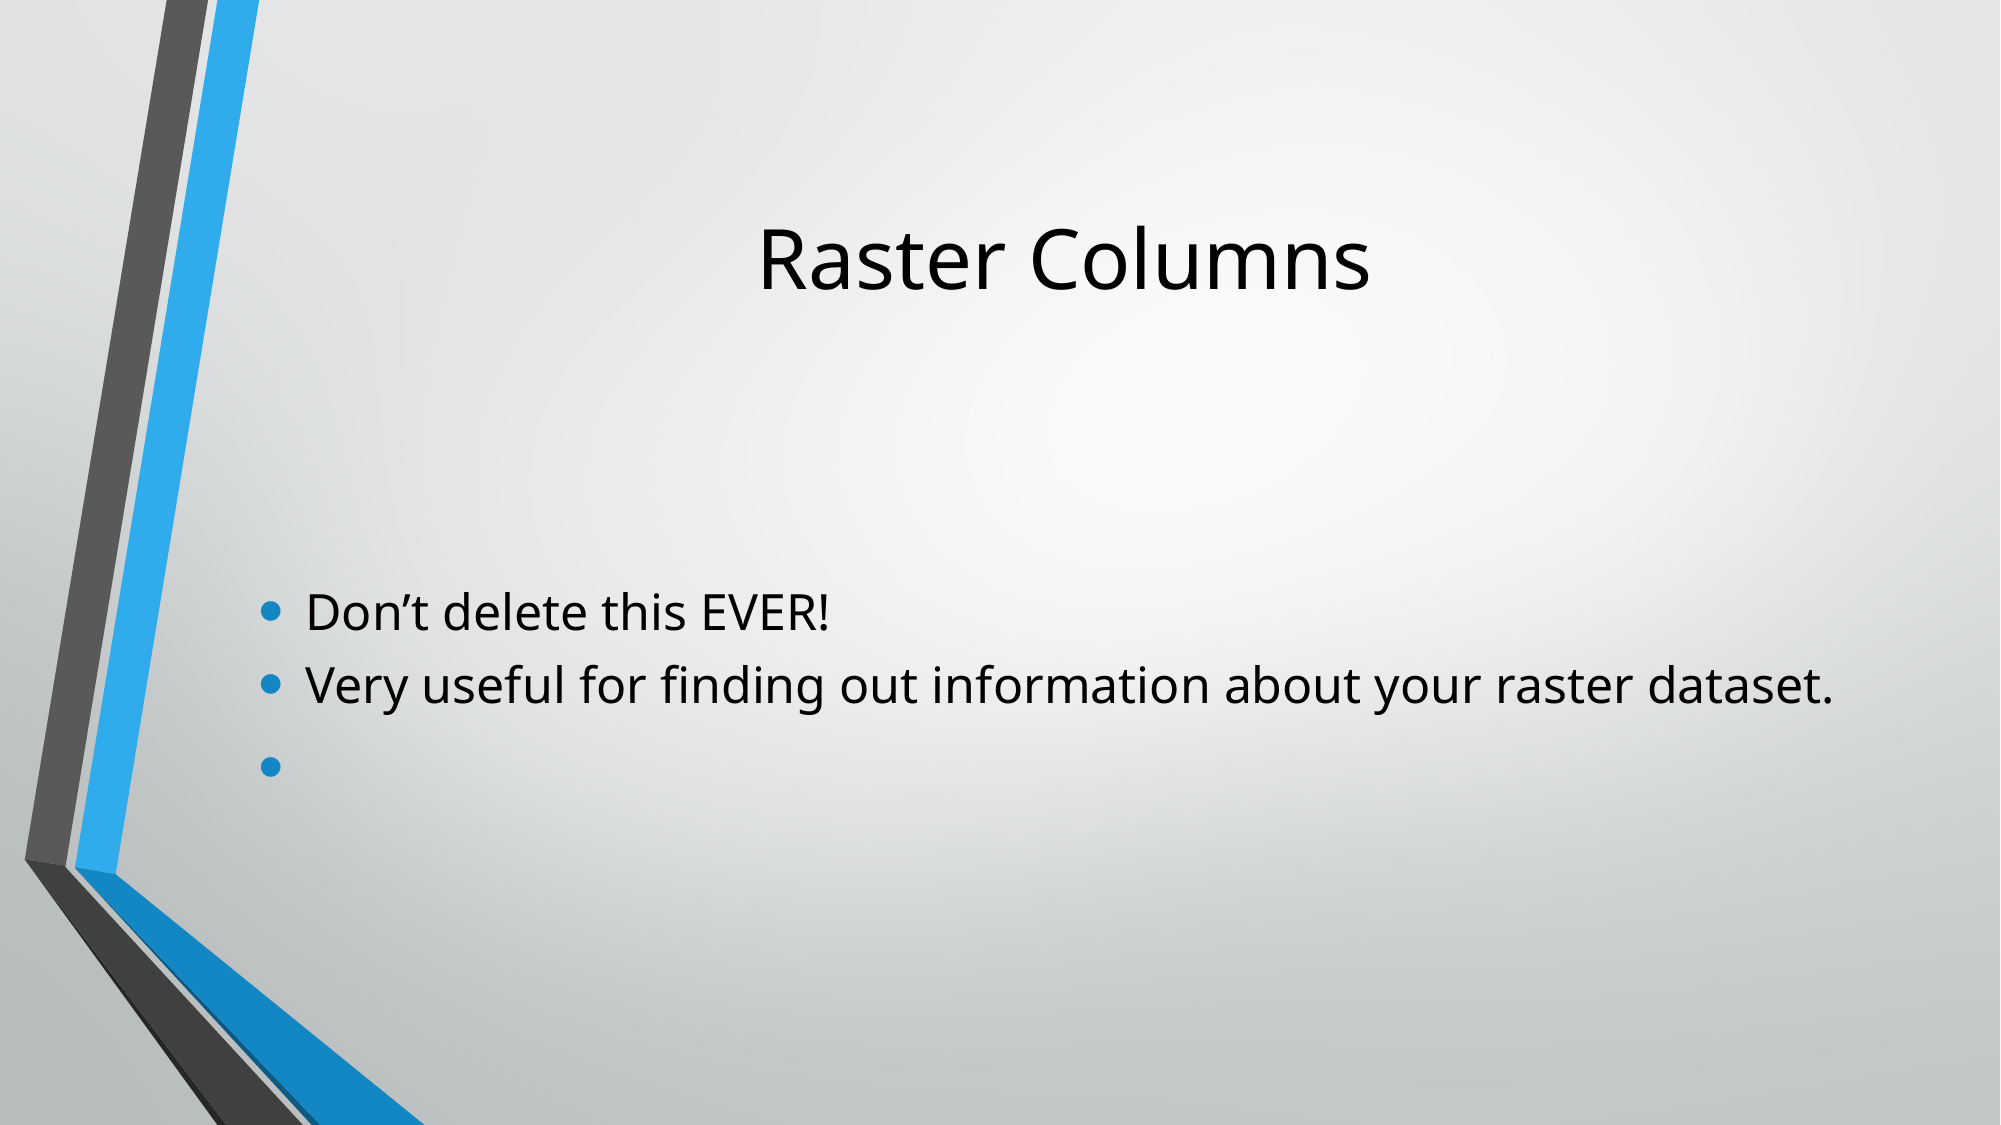

# Raster Columns
Don’t delete this EVER!
Very useful for finding out information about your raster dataset.